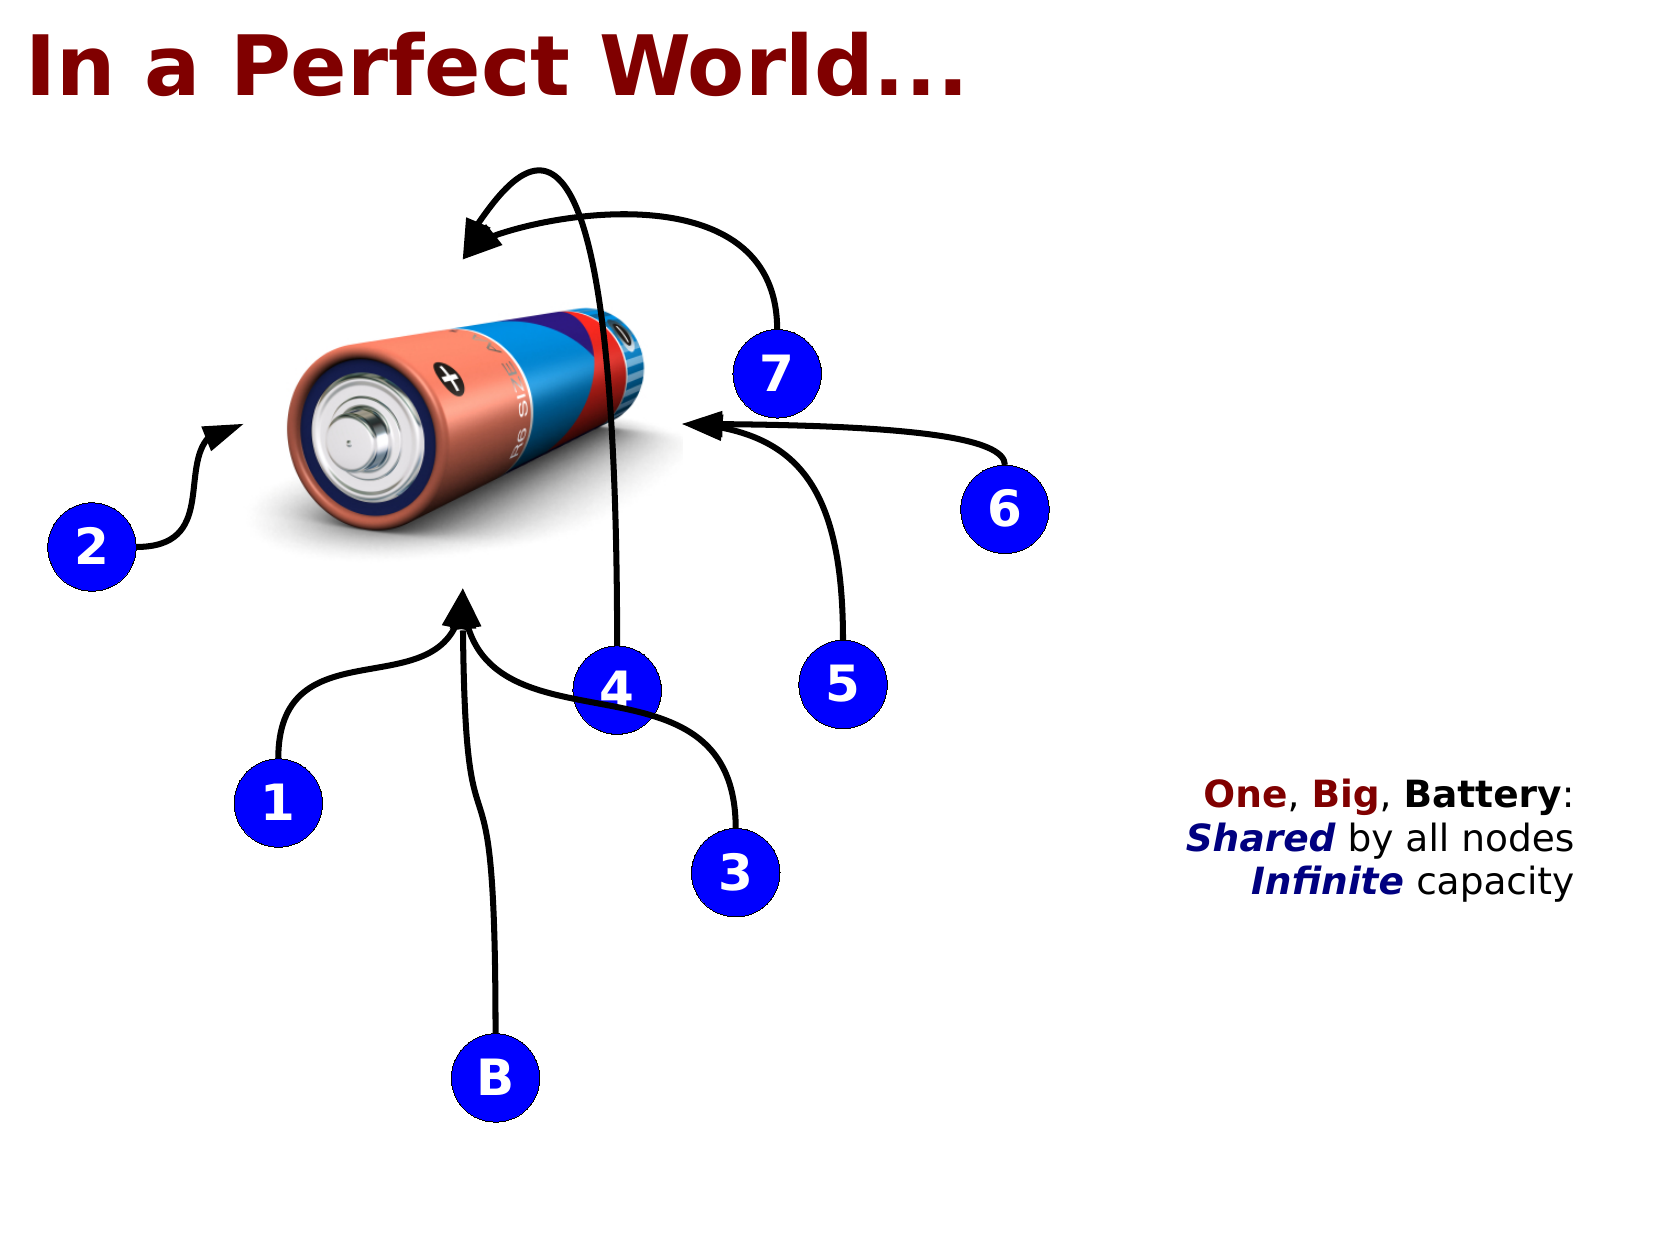

# In a Perfect World...
7
6
2
5
4
1
One, Big, Battery:
Shared by all nodes
Infinite capacity
3
B